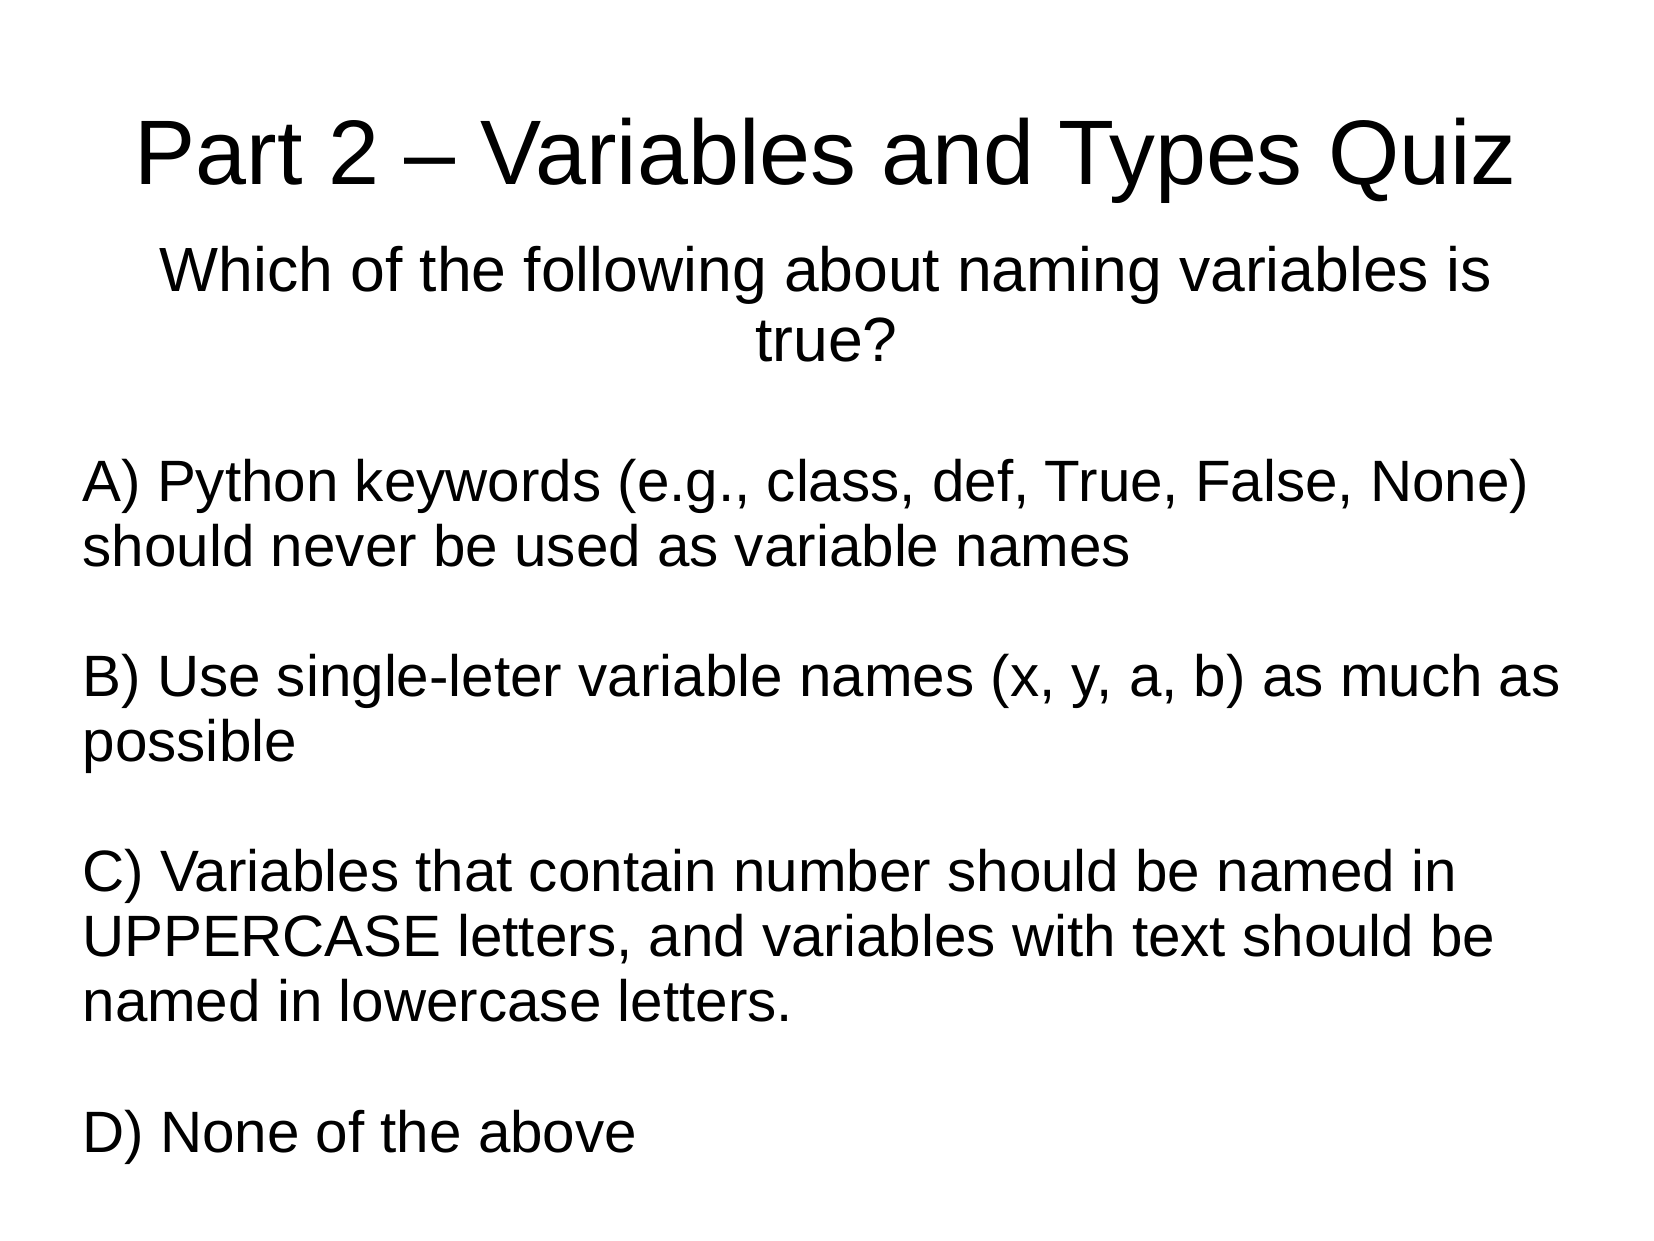

# Part 2 – Variables and Types Quiz
Which of the following about naming variables is true?
A) Python keywords (e.g., class, def, True, False, None) should never be used as variable names
B) Use single-leter variable names (x, y, a, b) as much as possible
C) Variables that contain number should be named in UPPERCASE letters, and variables with text should be named in lowercase letters.
D) None of the above